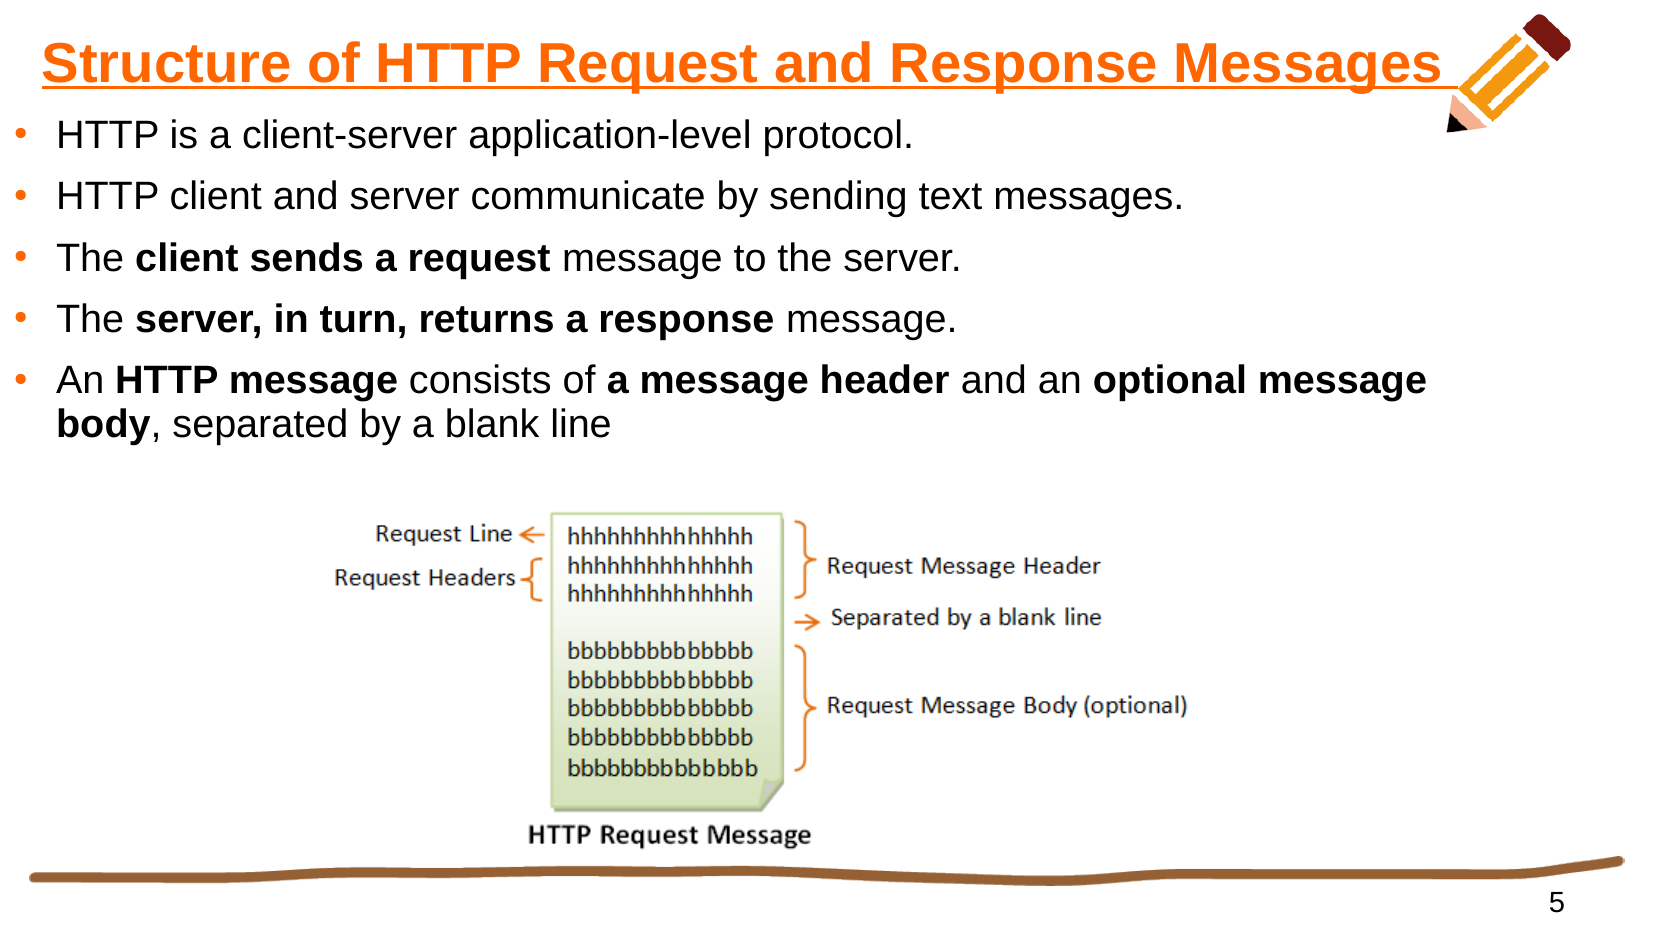

# Structure of HTTP Request and Response Messages
HTTP is a client-server application-level protocol.
HTTP client and server communicate by sending text messages.
The client sends a request message to the server.
The server, in turn, returns a response message.
An HTTP message consists of a message header and an optional message body, separated by a blank line
5